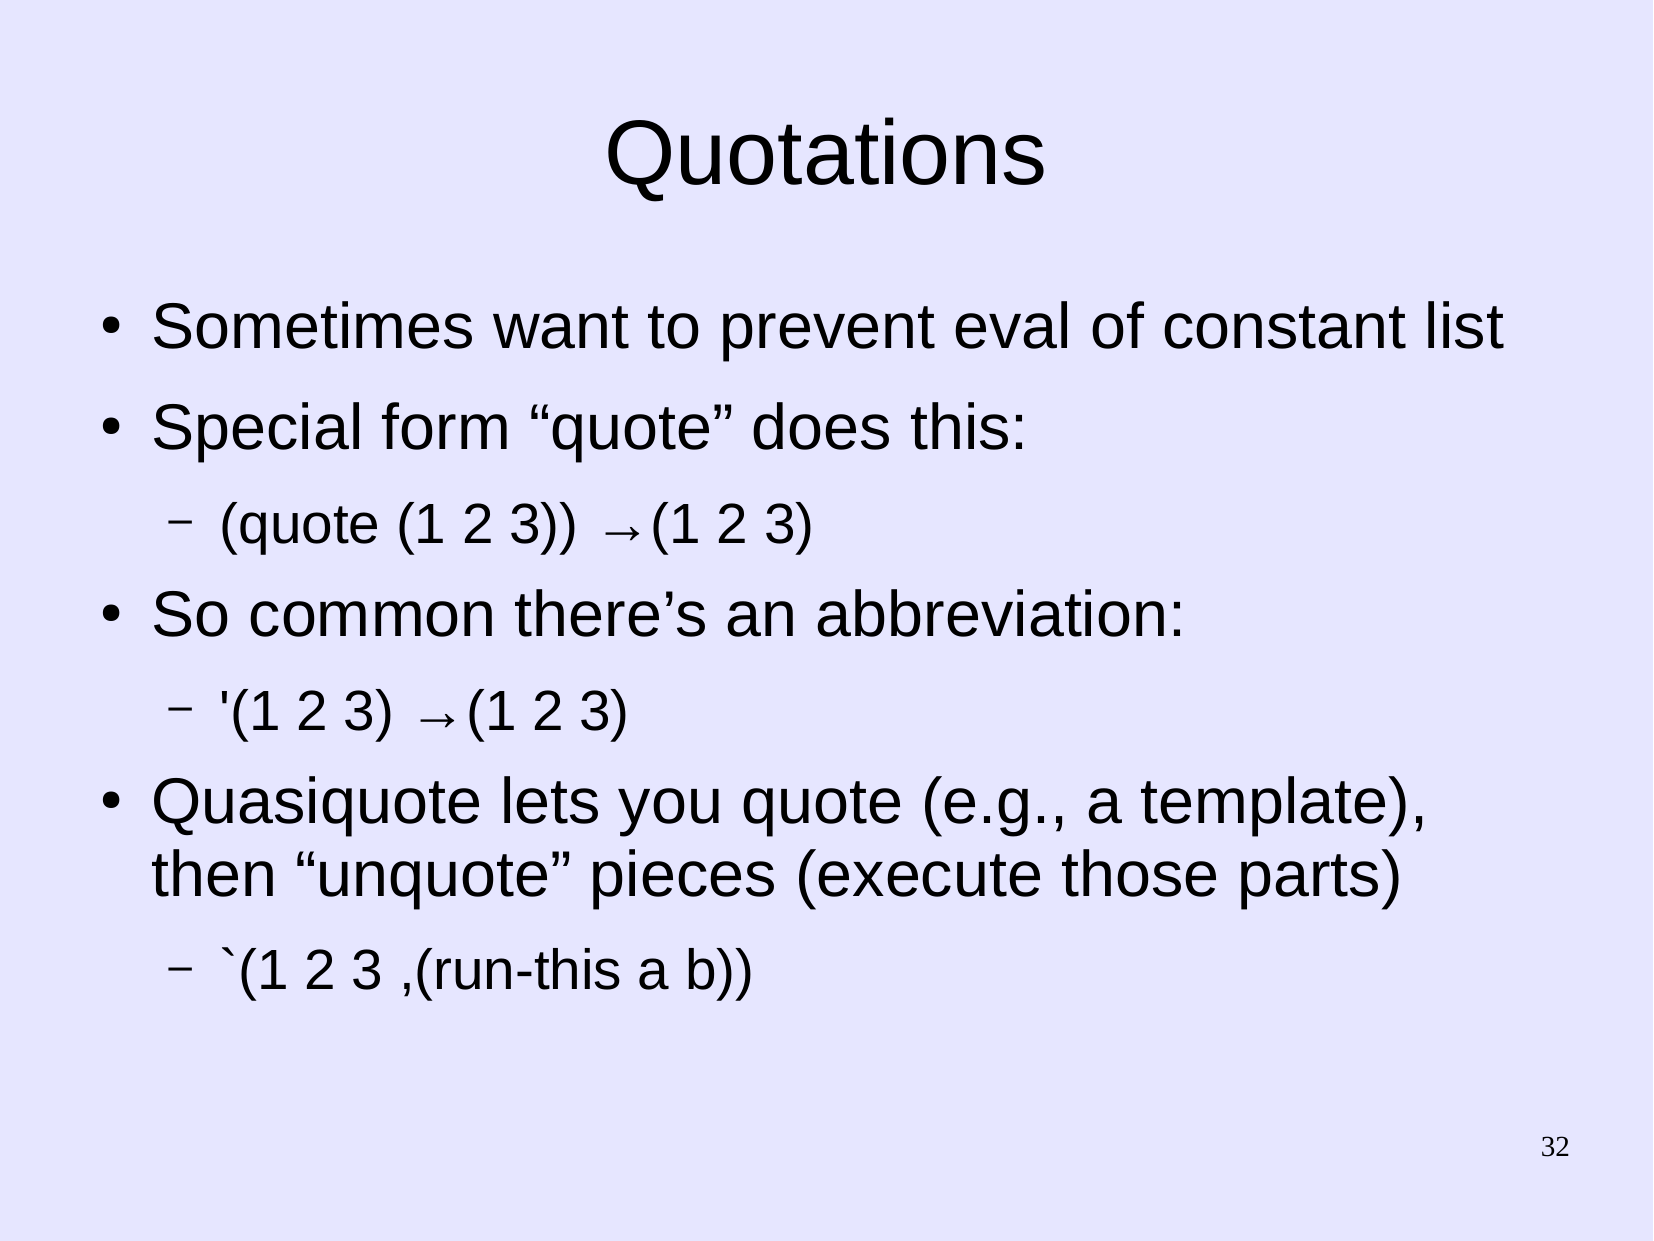

# Quotations
Sometimes want to prevent eval of constant list
Special form “quote” does this:
(quote (1 2 3)) →(1 2 3)
So common there’s an abbreviation:
'(1 2 3) →(1 2 3)
Quasiquote lets you quote (e.g., a template), then “unquote” pieces (execute those parts)
`(1 2 3 ,(run-this a b))
32